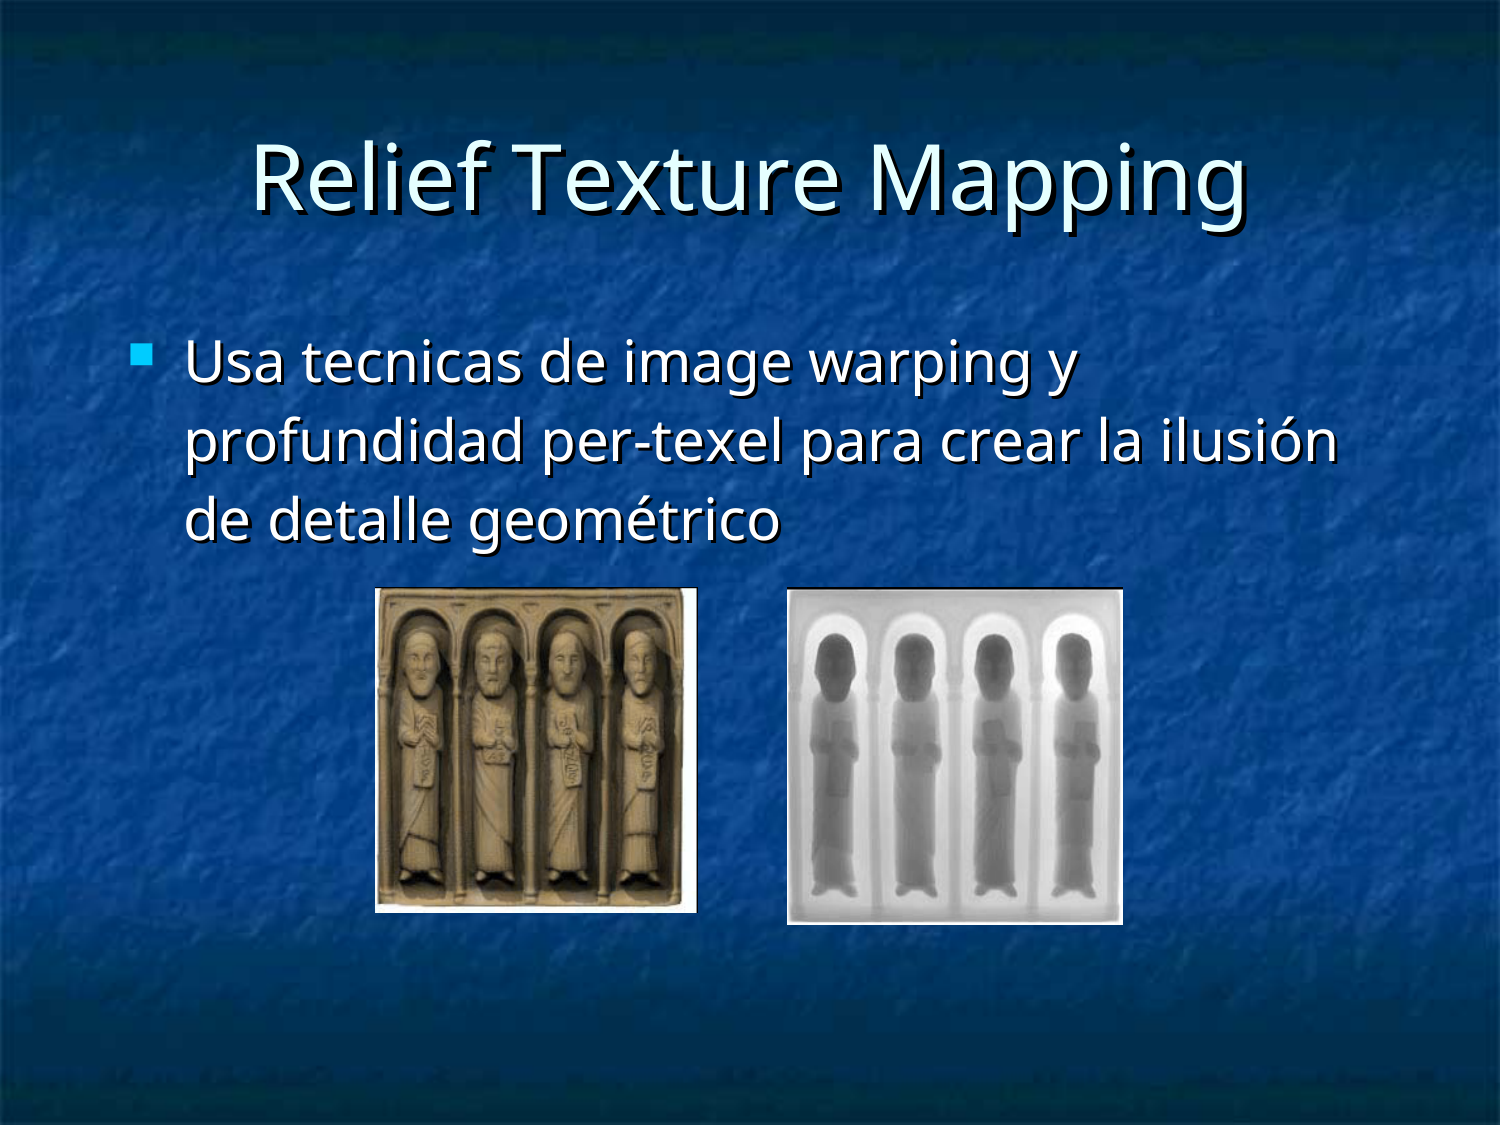

# Relief Texture Mapping
Usa tecnicas de image warping y profundidad per-texel para crear la ilusión de detalle geométrico